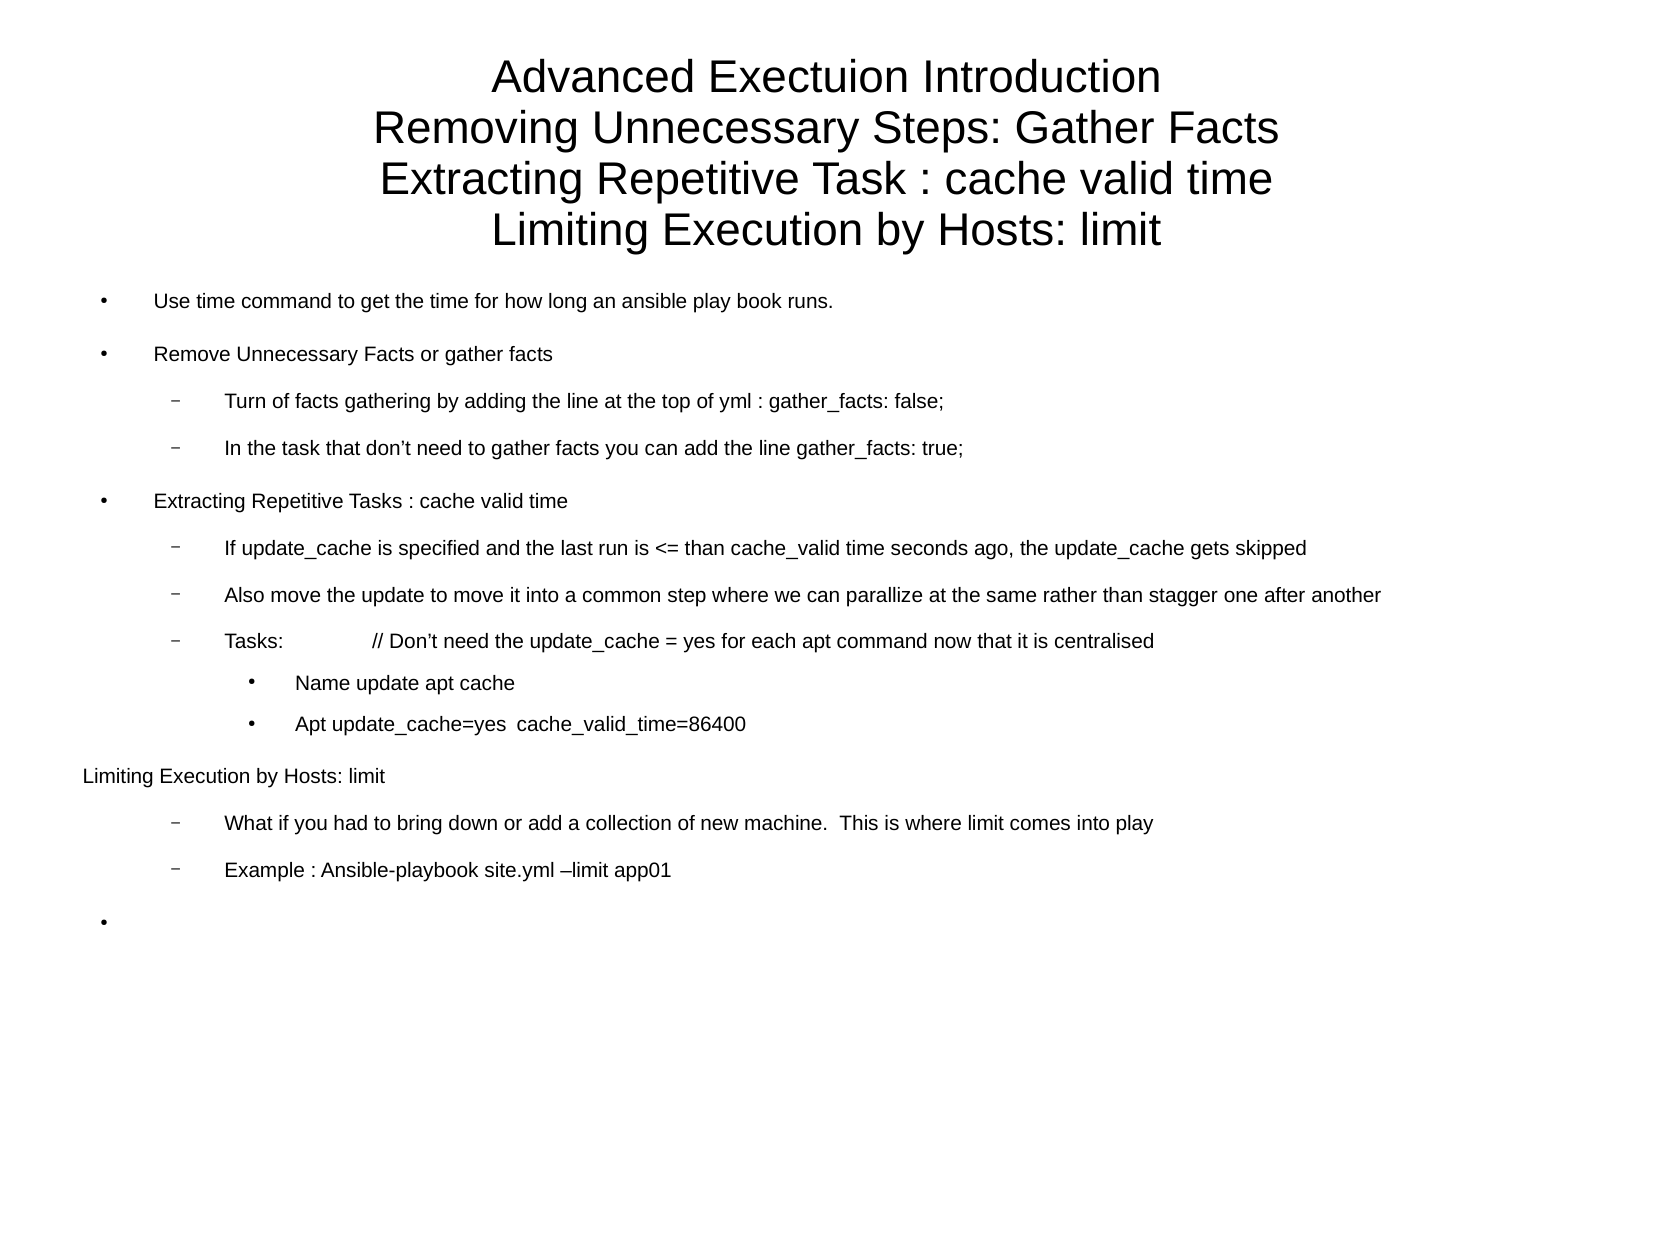

# Advanced Exectuion Introduction Removing Unnecessary Steps: Gather Facts Extracting Repetitive Task : cache valid time Limiting Execution by Hosts: limit
Use time command to get the time for how long an ansible play book runs.
Remove Unnecessary Facts or gather facts
Turn of facts gathering by adding the line at the top of yml : gather_facts: false;
In the task that don’t need to gather facts you can add the line gather_facts: true;
Extracting Repetitive Tasks : cache valid time
If update_cache is specified and the last run is <= than cache_valid time seconds ago, the update_cache gets skipped
Also move the update to move it into a common step where we can parallize at the same rather than stagger one after another
Tasks:		// Don’t need the update_cache = yes for each apt command now that it is centralised
Name update apt cache
Apt update_cache=yes 	cache_valid_time=86400
Limiting Execution by Hosts: limit
What if you had to bring down or add a collection of new machine. This is where limit comes into play
Example : Ansible-playbook site.yml –limit app01